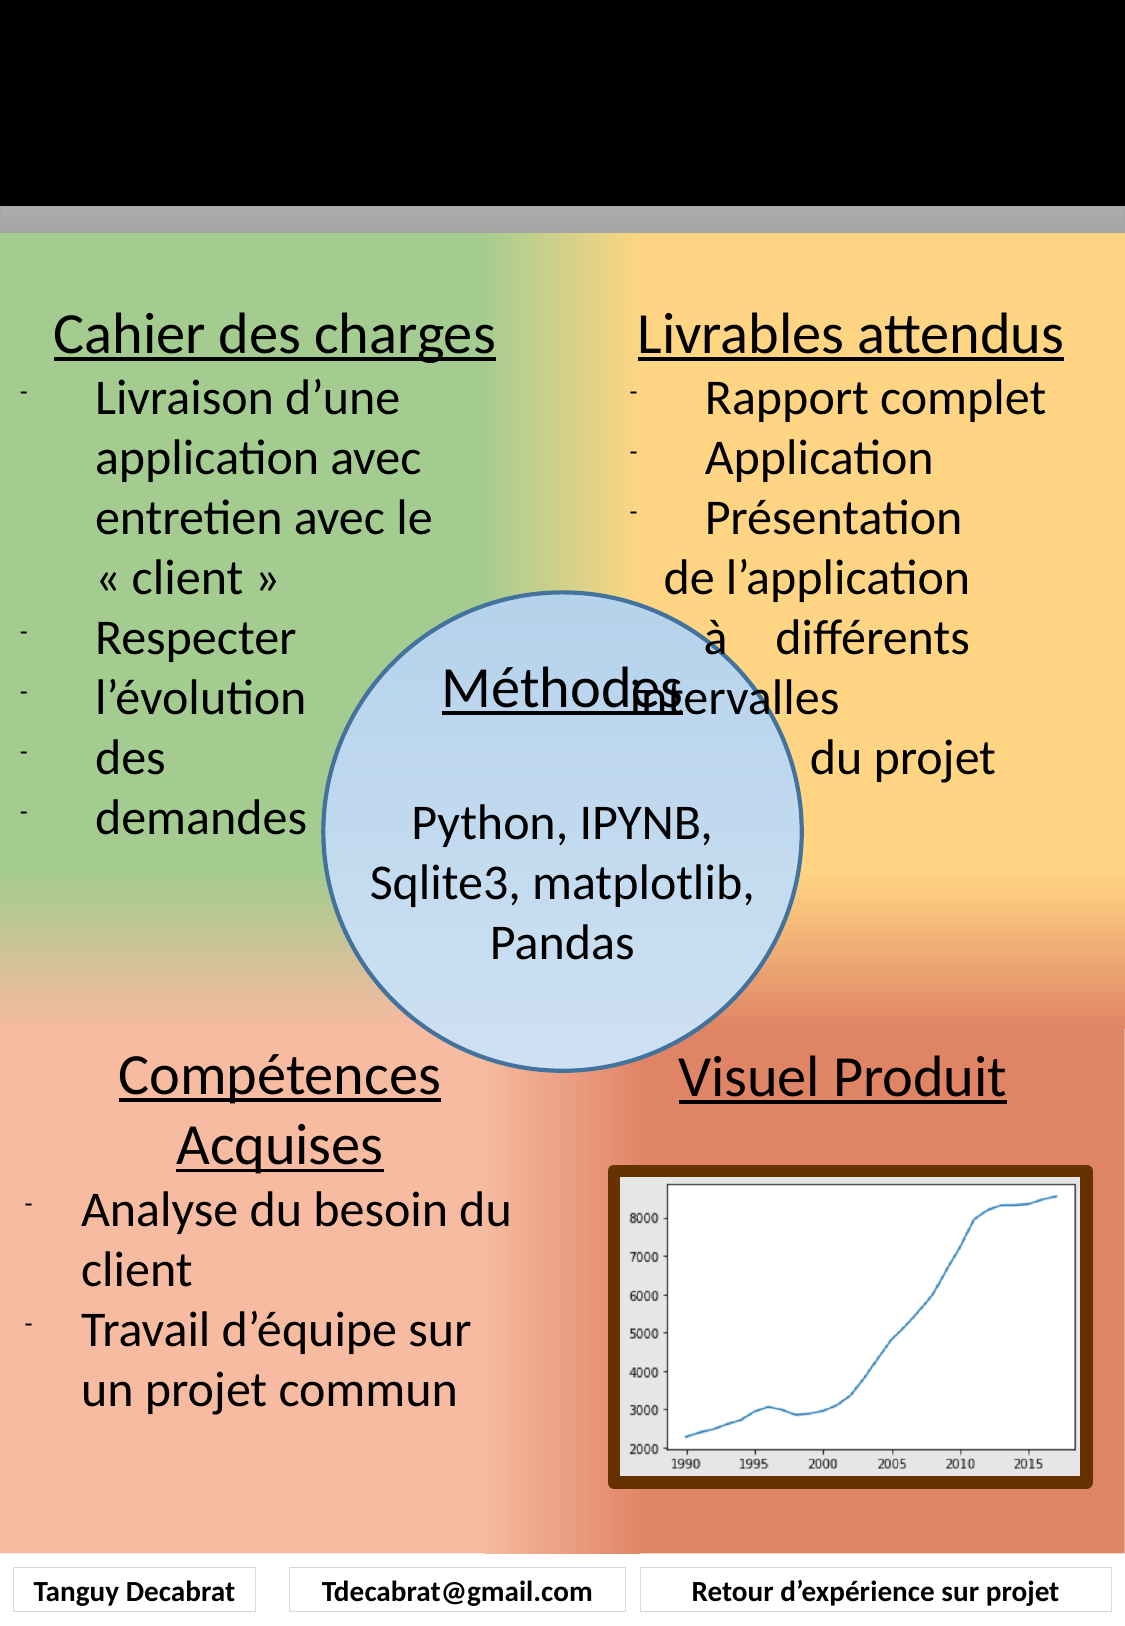

RETEX
Projet – Application pour un client
Cahier des charges
Livraison d’une application avec entretien avec le « client »
Respecter
l’évolution
des
demandes
Livrables attendus
Rapport complet
Application
Présentation
 de l’application
	à différents 	intervalles
 du projet
Méthodes
Python, IPYNB,
Sqlite3, matplotlib,
Pandas
Compétences Acquises
Analyse du besoin du client
Travail d’équipe sur un projet commun
Visuel Produit
Tanguy Decabrat
Tdecabrat@gmail.com
Retour d’expérience sur projet